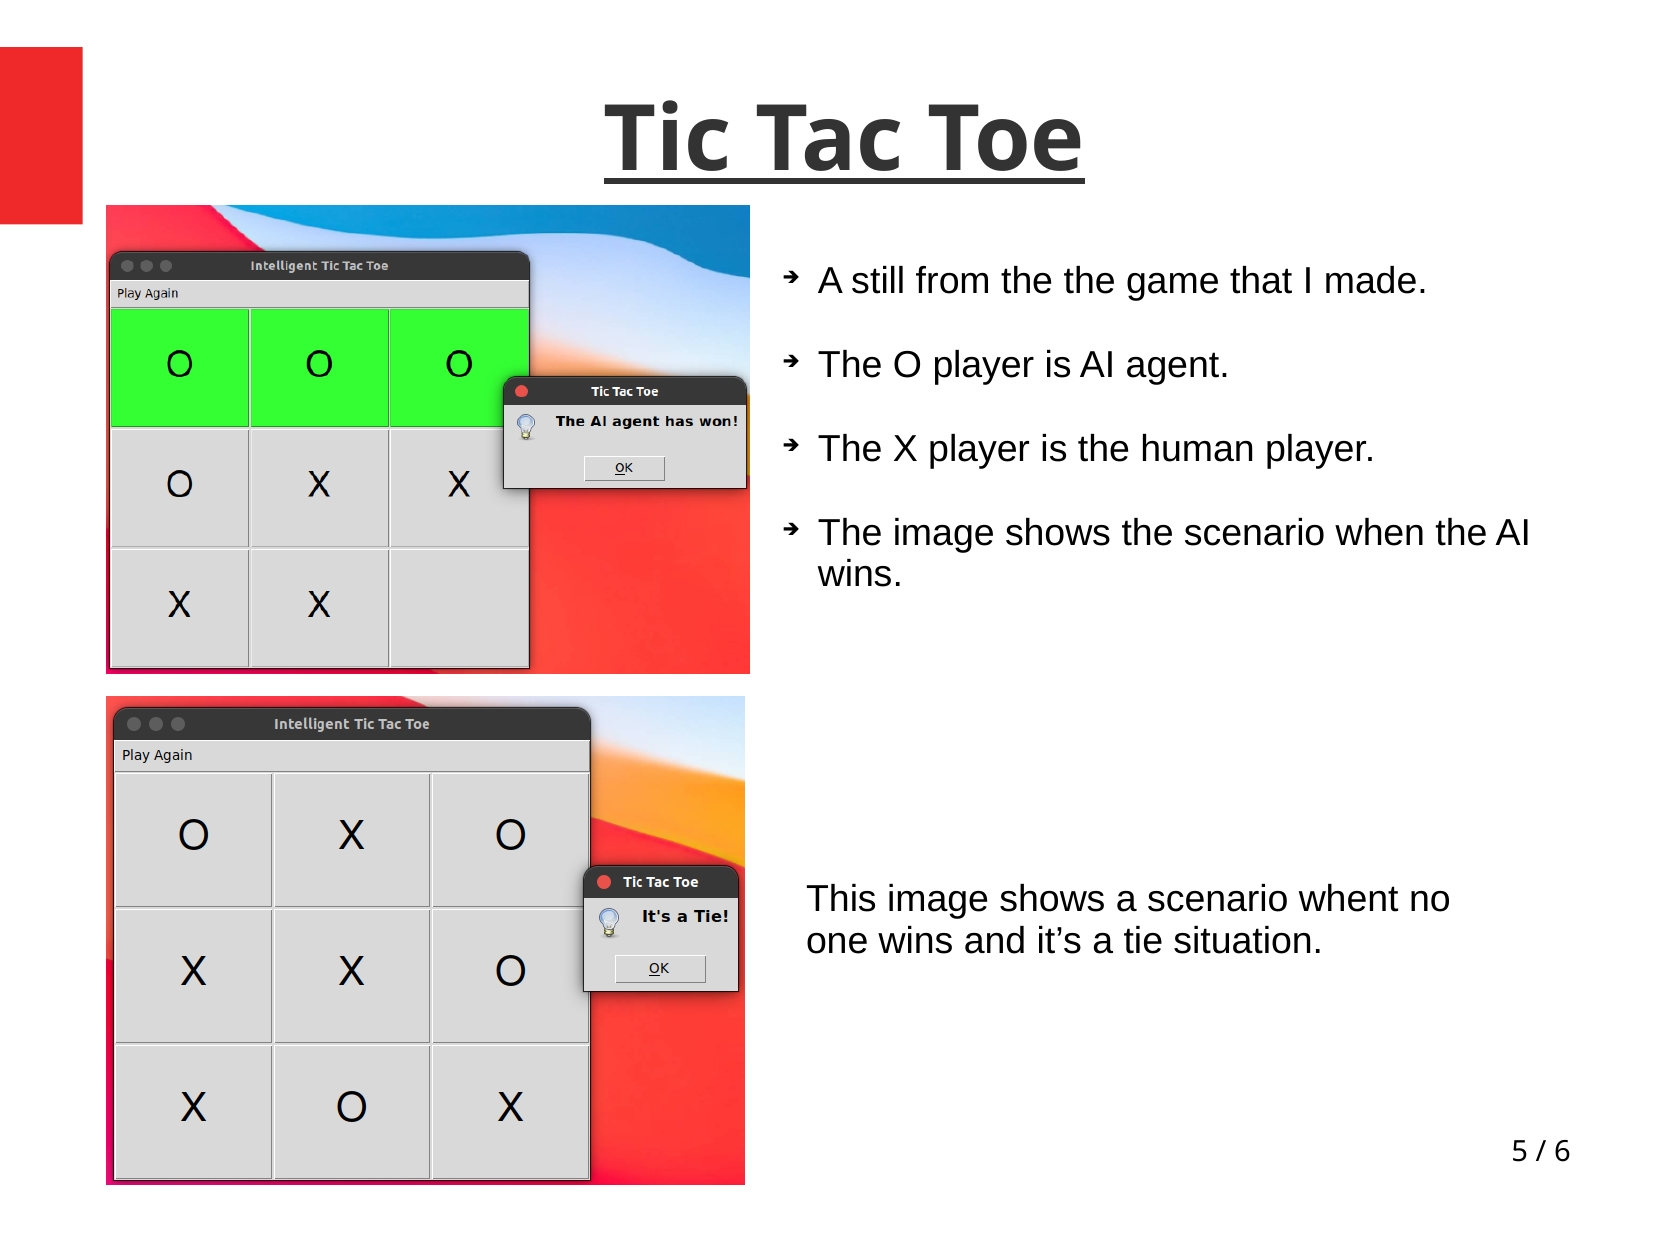

# Tic Tac Toe
A still from the the game that I made.
The O player is AI agent.
The X player is the human player.
The image shows the scenario when the AI wins.
This image shows a scenario whent no one wins and it’s a tie situation.
5